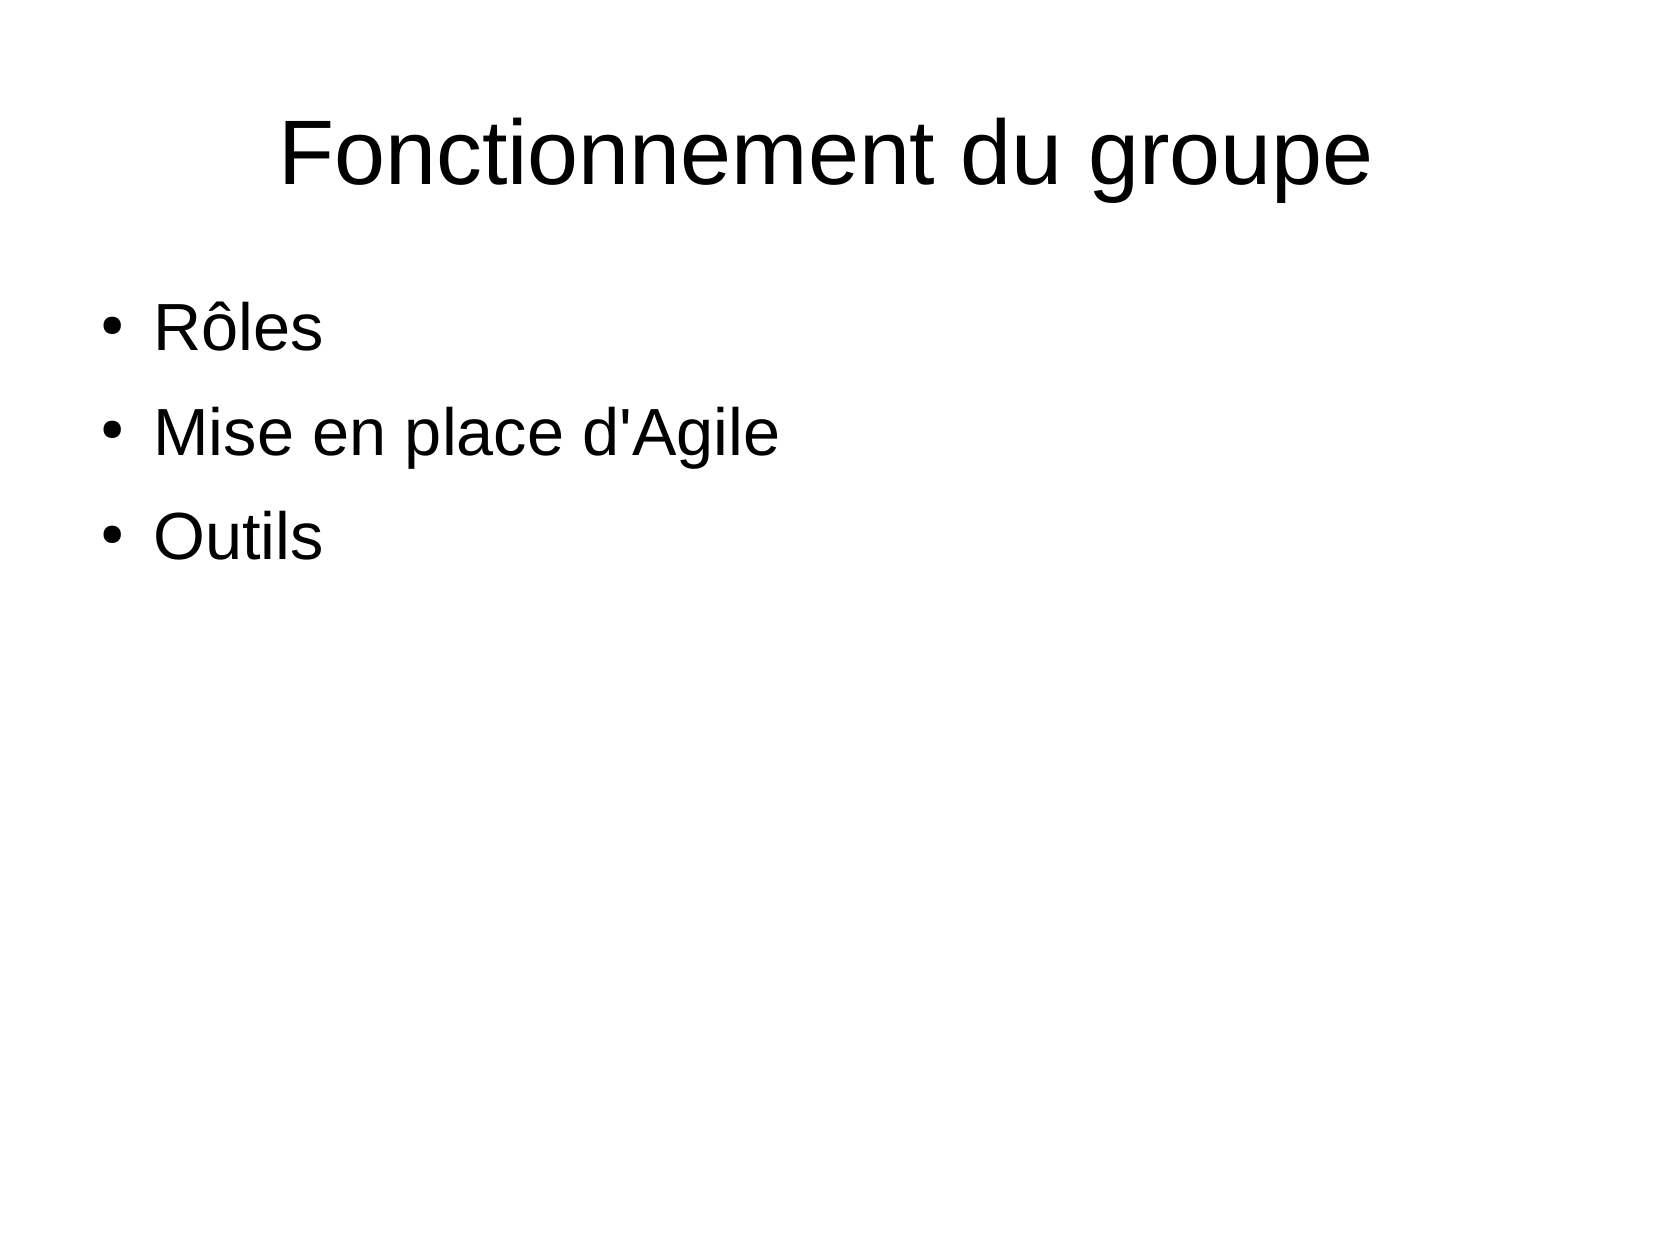

# Fonctionnement du groupe
Rôles
Mise en place d'Agile
Outils